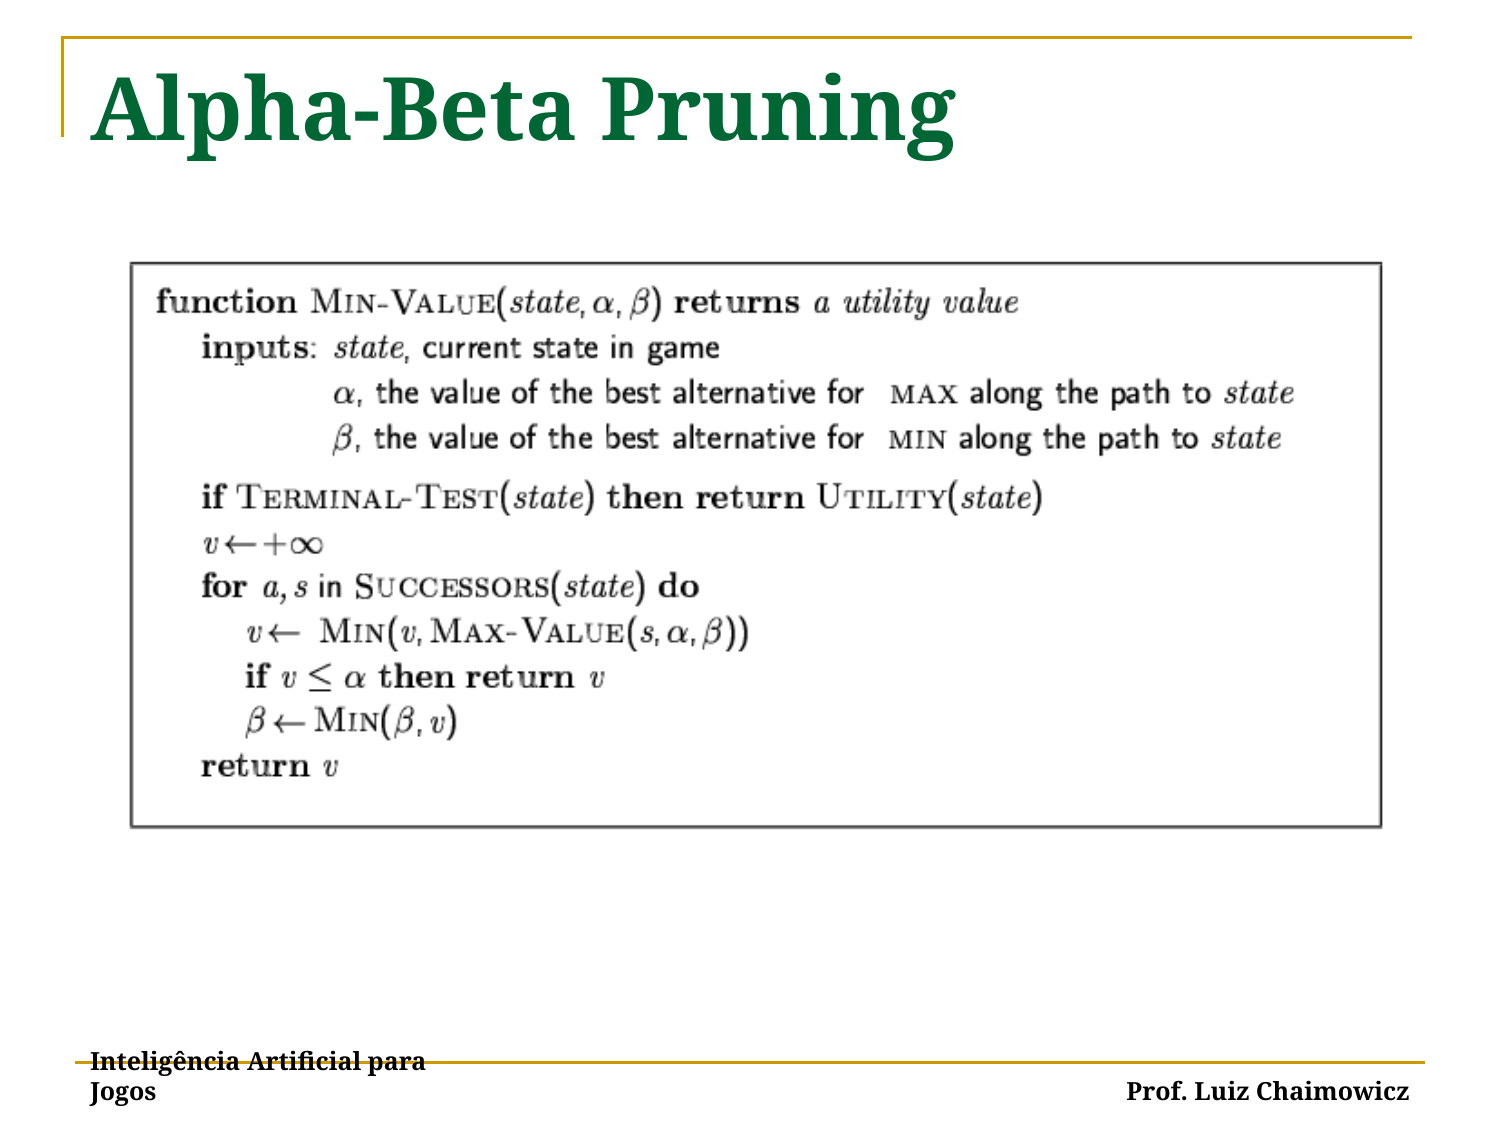

# Alpha-Beta Pruning
Inteligência Artificial para Jogos